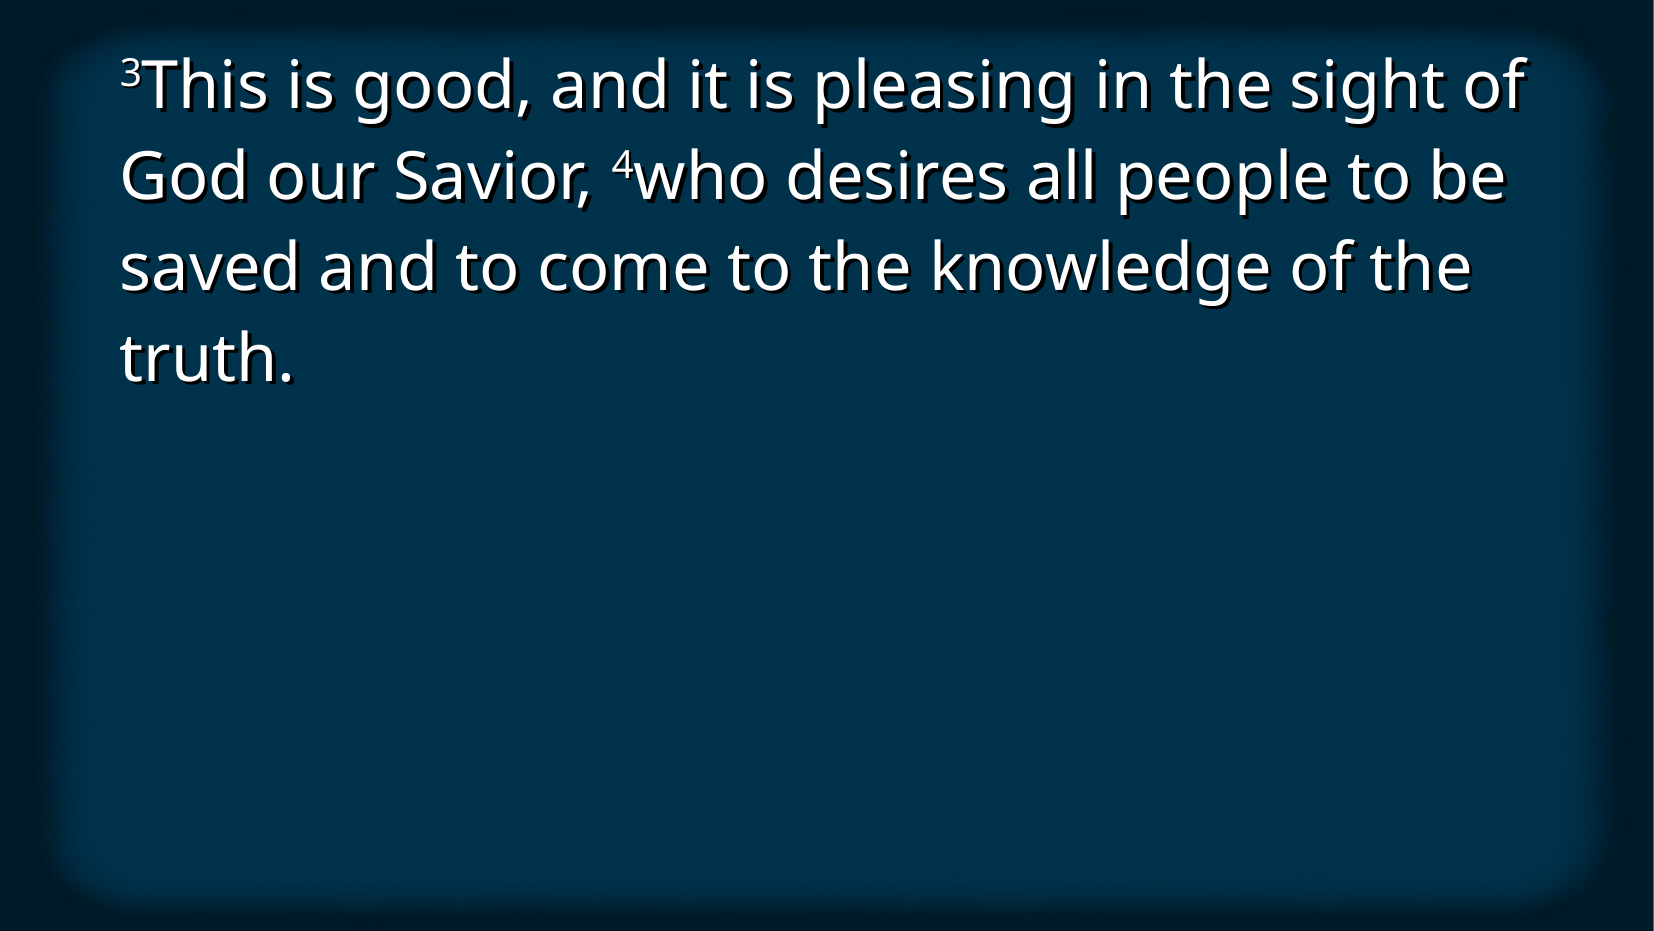

3This is good, and it is pleasing in the sight of God our Savior, 4who desires all people to be saved and to come to the knowledge of the truth.